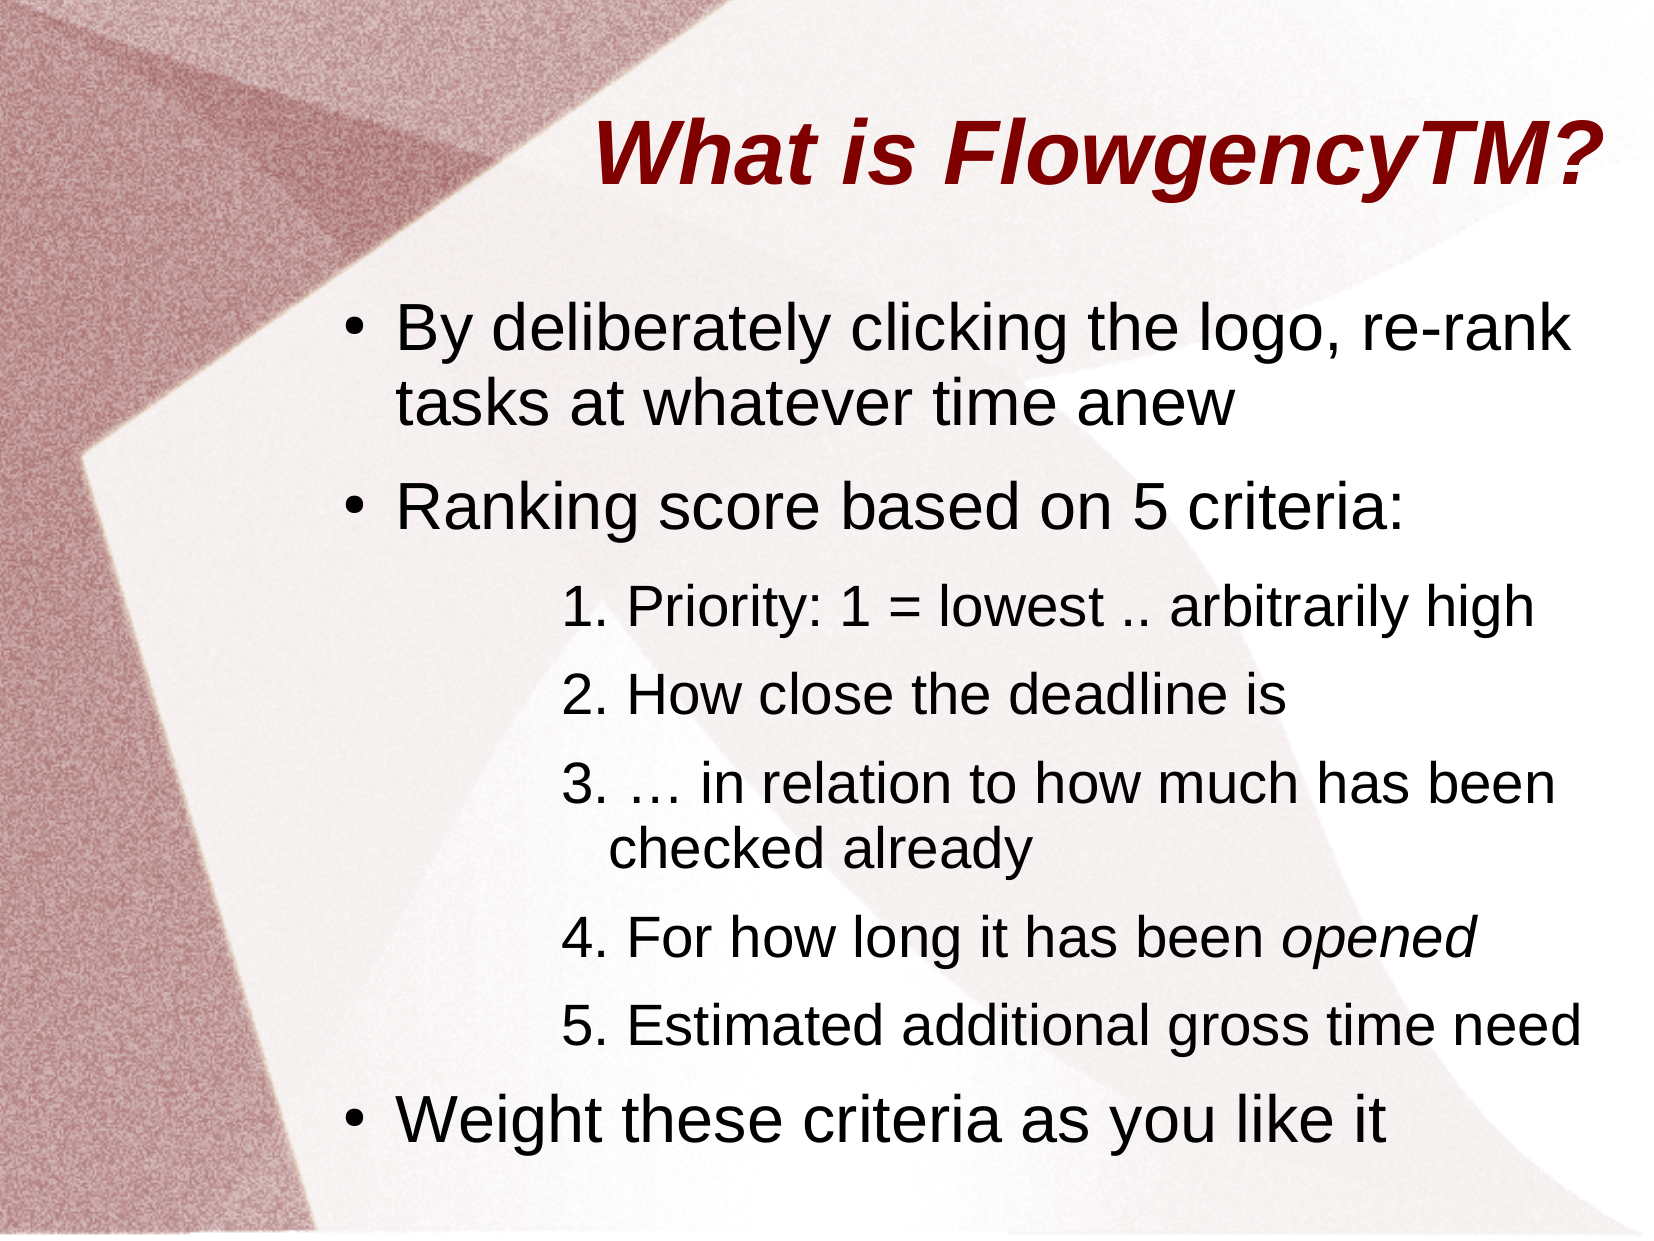

# What is FlowgencyTM?
By deliberately clicking the logo, re-rank tasks at whatever time anew
Ranking score based on 5 criteria:
Priority: 1 = lowest .. arbitrarily high
How close the deadline is
… in relation to how much has been checked already
For how long it has been opened
Estimated additional gross time need
Weight these criteria as you like it